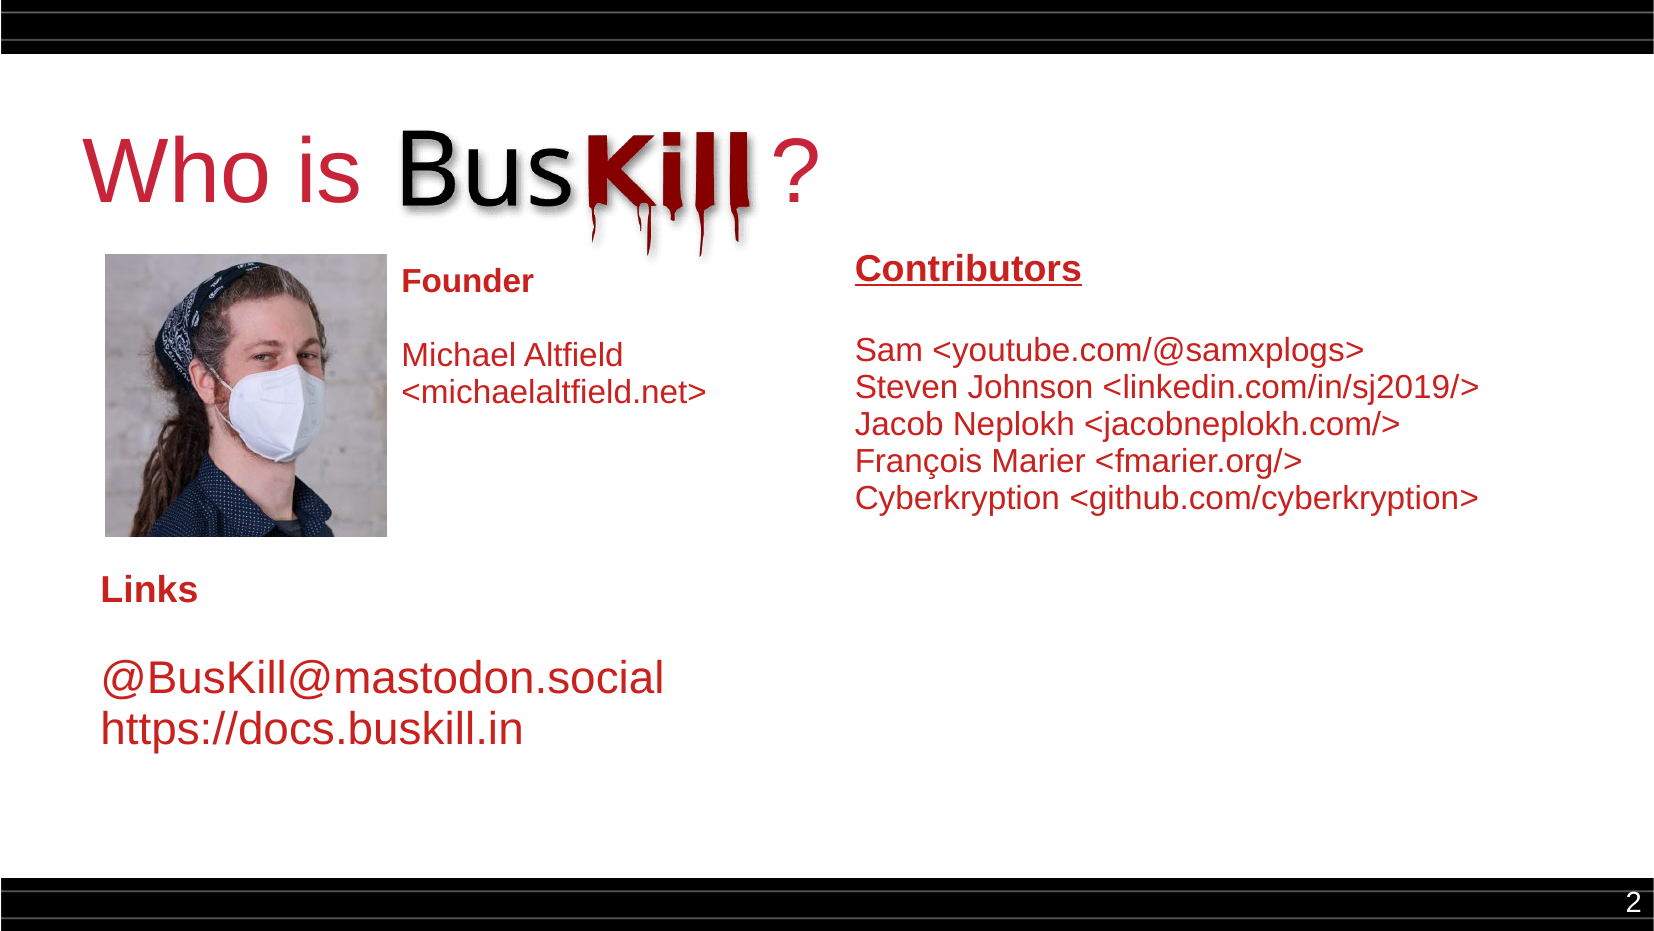

# Who is ?
Contributors
Sam <youtube.com/@samxplogs>
Steven Johnson <linkedin.com/in/sj2019/>
Jacob Neplokh <jacobneplokh.com/>
François Marier <fmarier.org/>
Cyberkryption <github.com/cyberkryption>
Founder
Michael Altfield <michaelaltfield.net>
Links
@BusKill@mastodon.social
https://docs.buskill.in